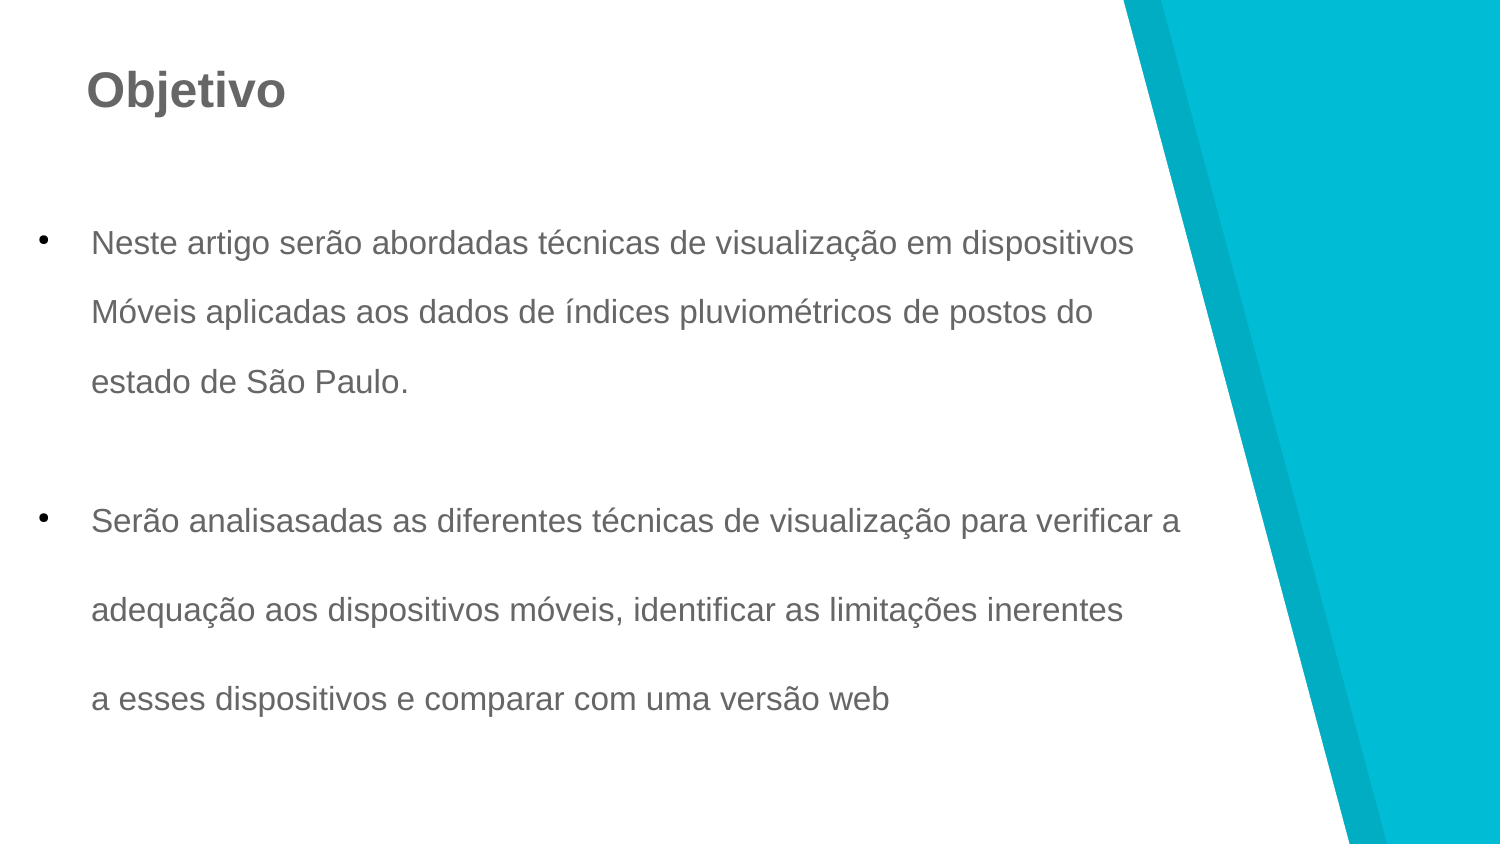

# Objetivo
Neste artigo serão abordadas técnicas de visualização em dispositivos
Móveis aplicadas aos dados de índices pluviométricos de postos do
estado de São Paulo.
Serão analisasadas as diferentes técnicas de visualização para verificar a
adequação aos dispositivos móveis, identificar as limitações inerentes
a esses dispositivos e comparar com uma versão web